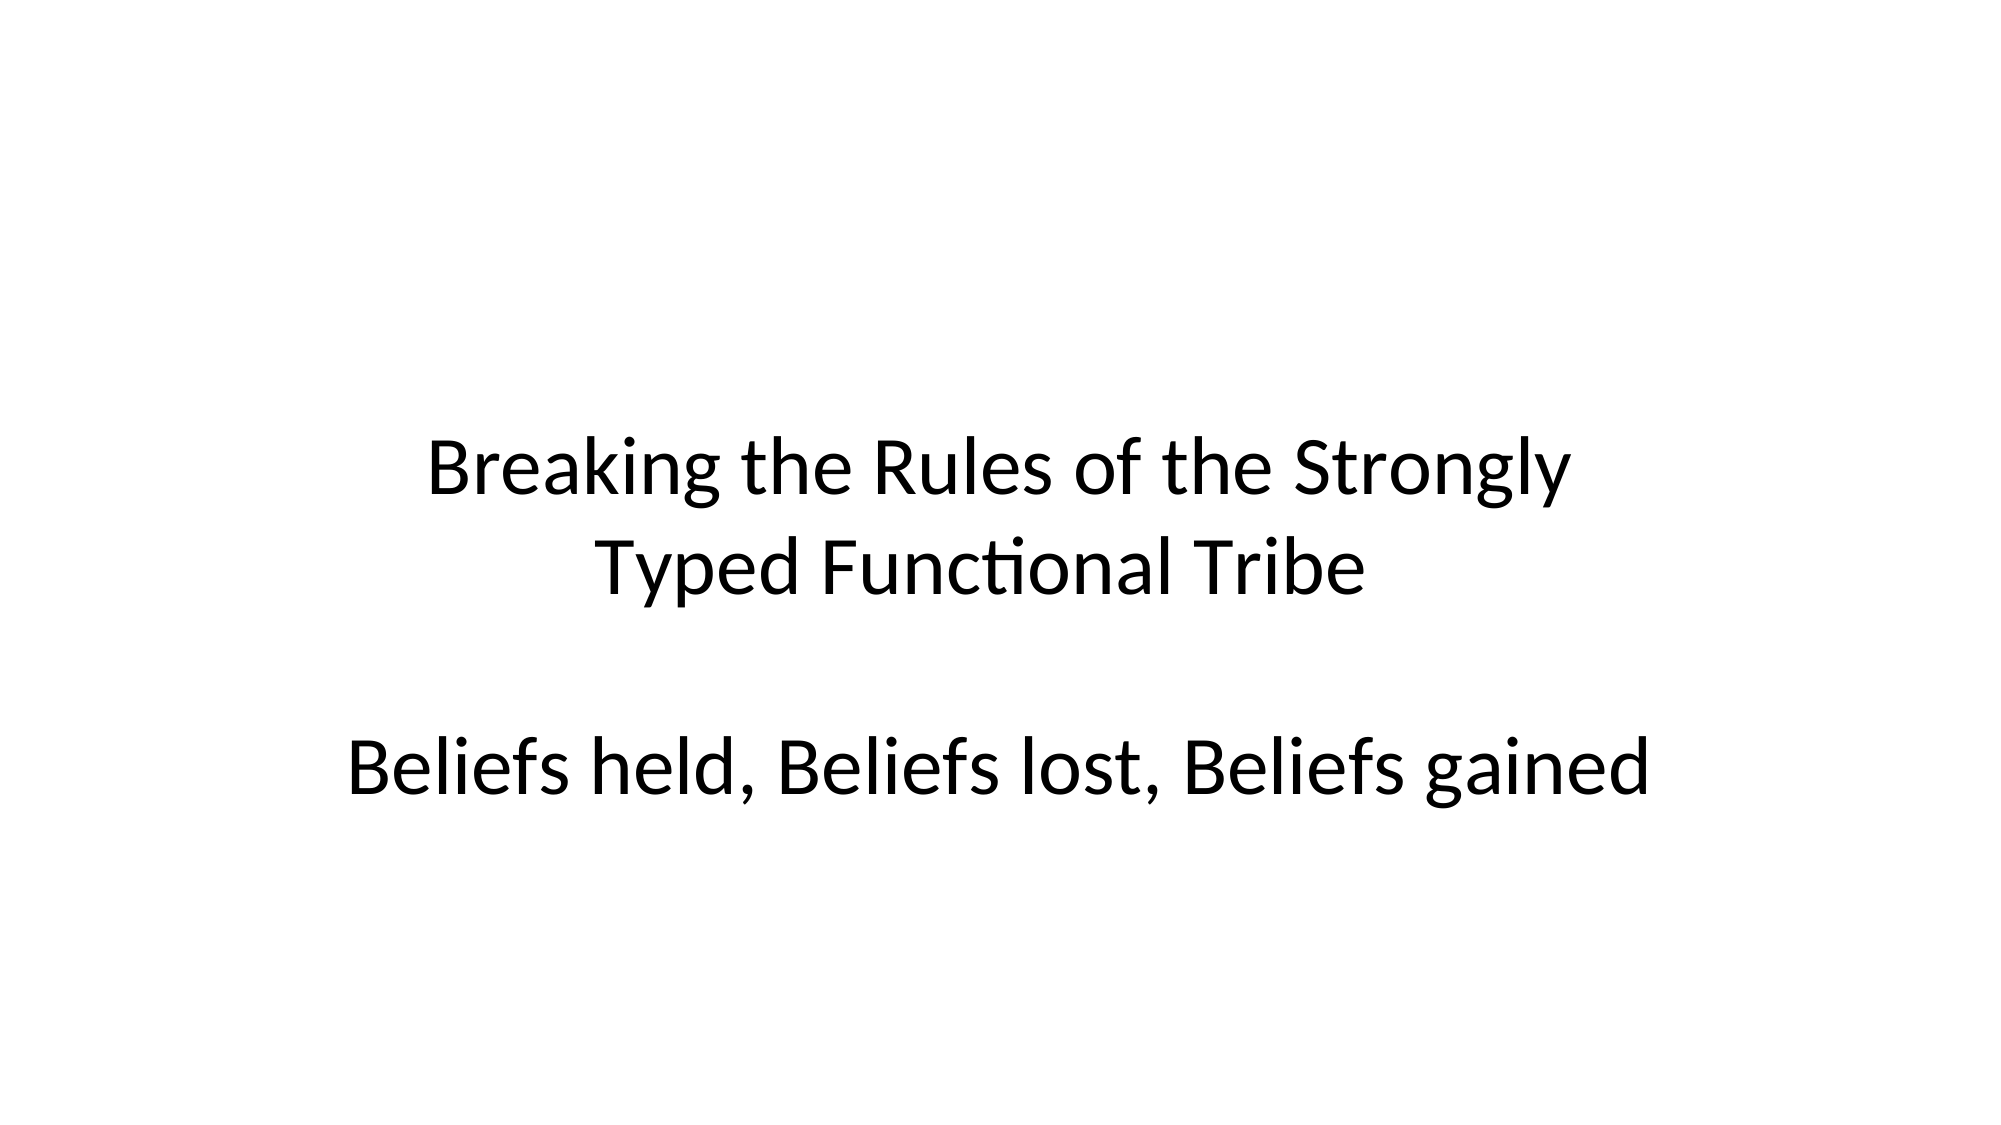

Breaking the Rules of the Strongly Typed Functional Tribe
Beliefs held, Beliefs lost, Beliefs gained